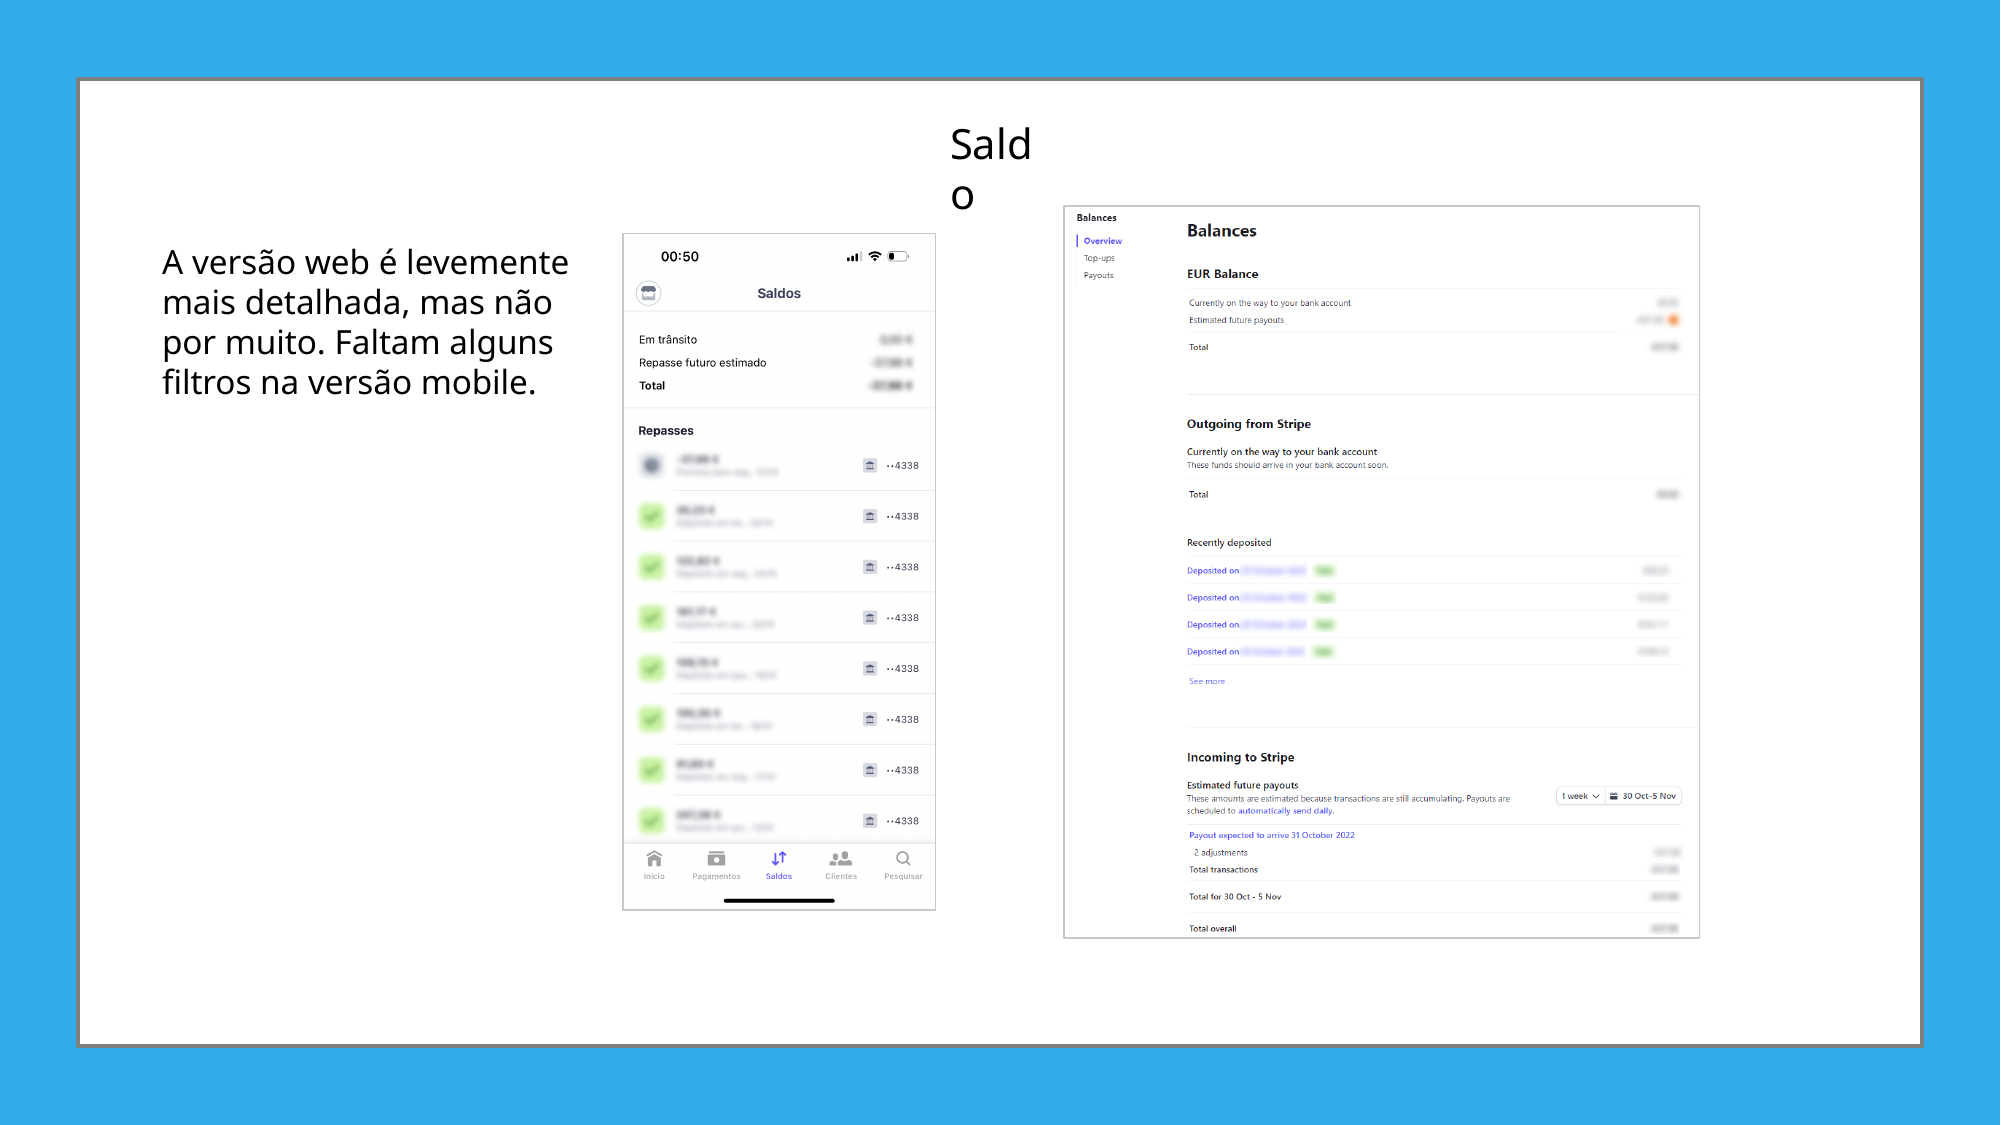

Saldo
A versão web é levemente mais detalhada, mas não por muito. Faltam alguns filtros na versão mobile.